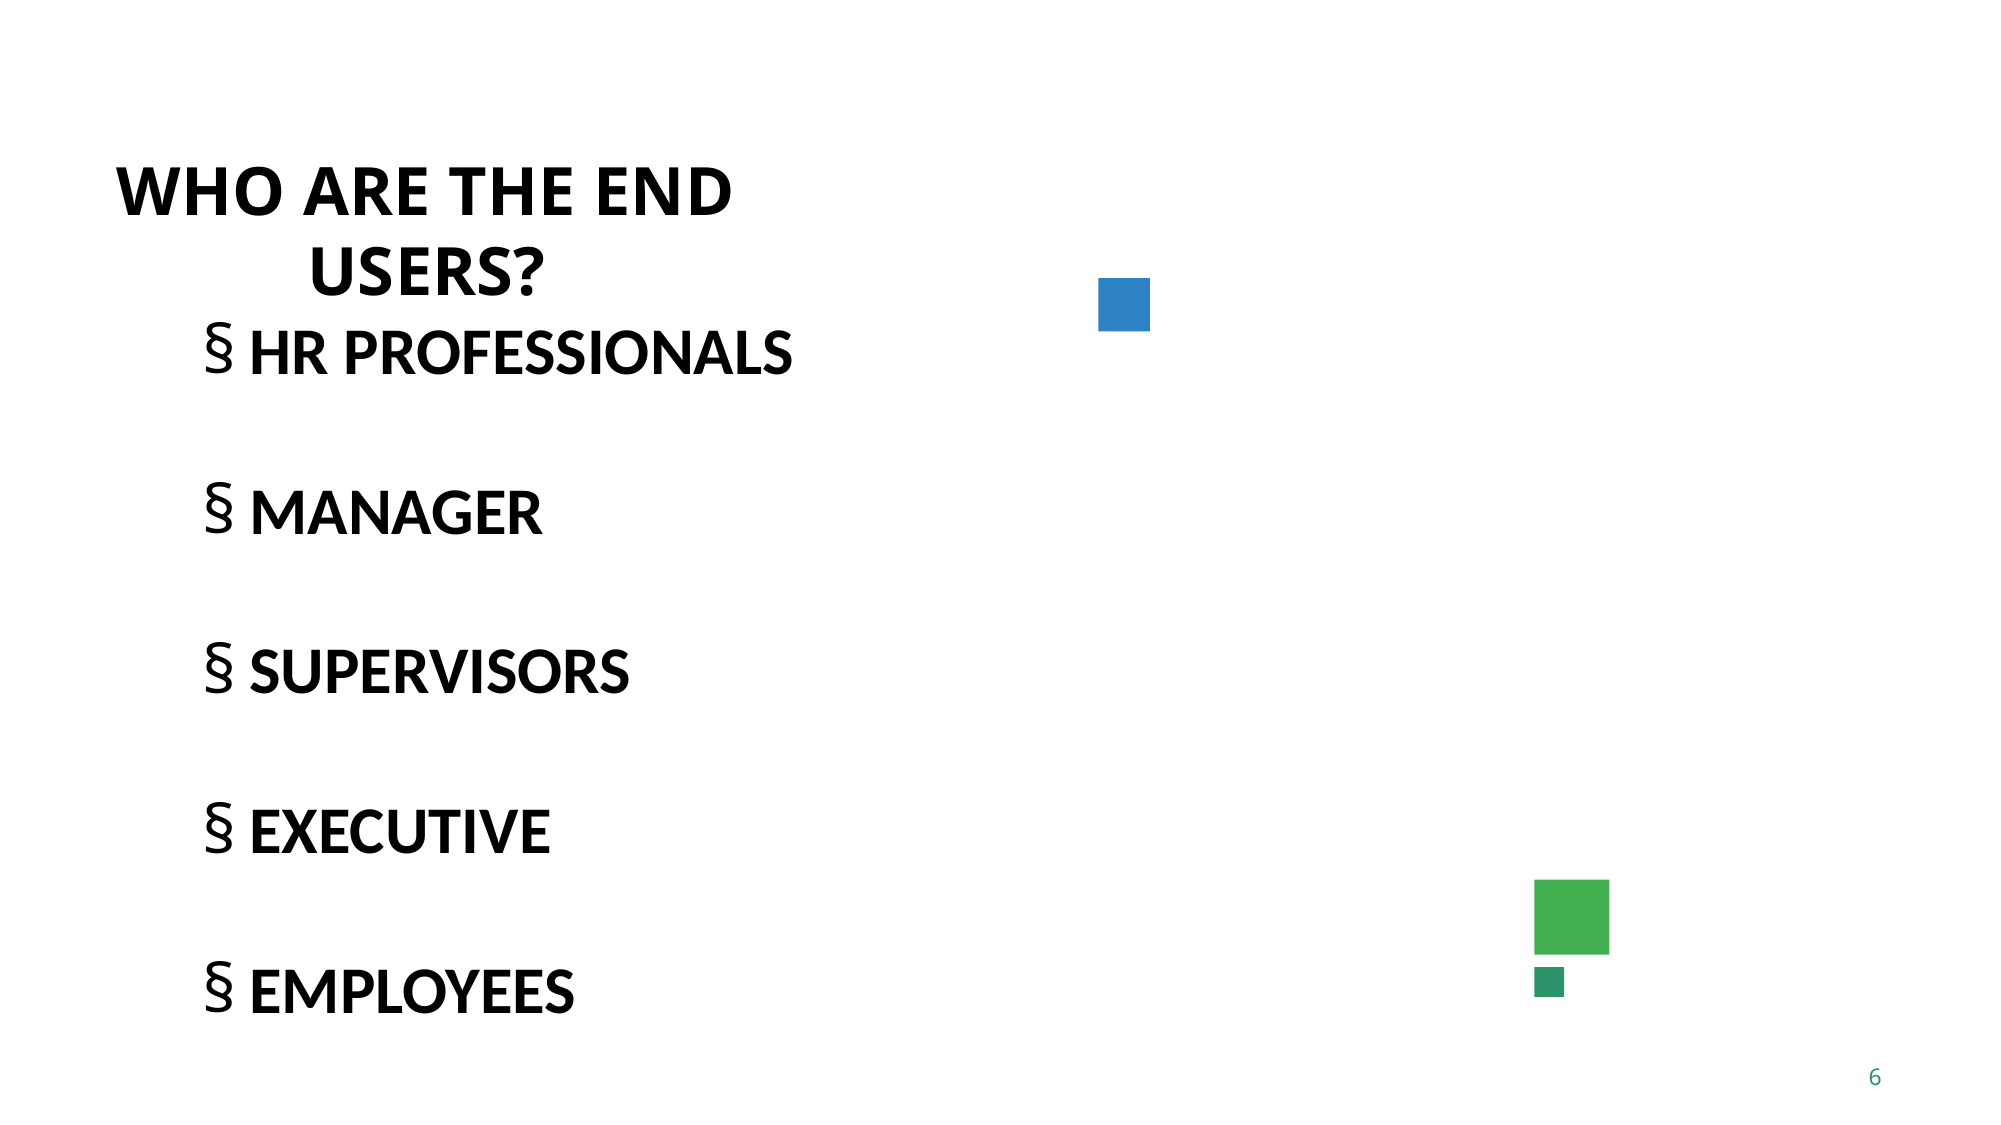

# WHO ARE THE END USERS?
HR PROFESSIONALS
MANAGER
SUPERVISORS
EXECUTIVE
EMPLOYEES